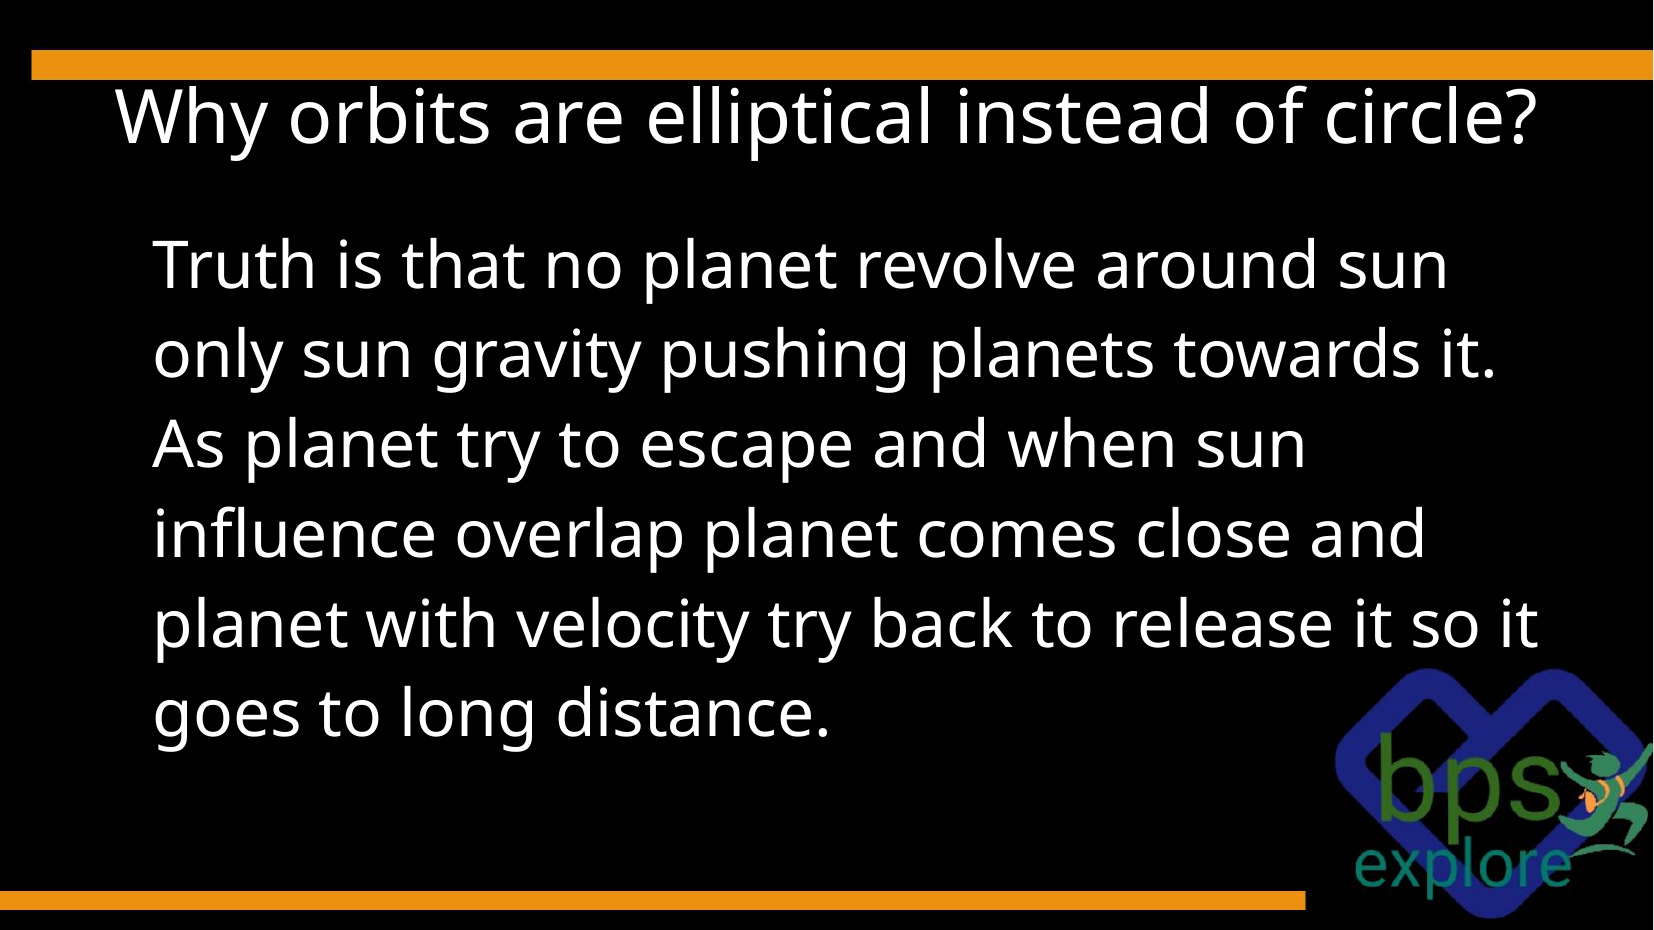

# Why orbits are elliptical instead of circle?
Truth is that no planet revolve around sun only sun gravity pushing planets towards it. As planet try to escape and when sun influence overlap planet comes close and planet with velocity try back to release it so it goes to long distance.